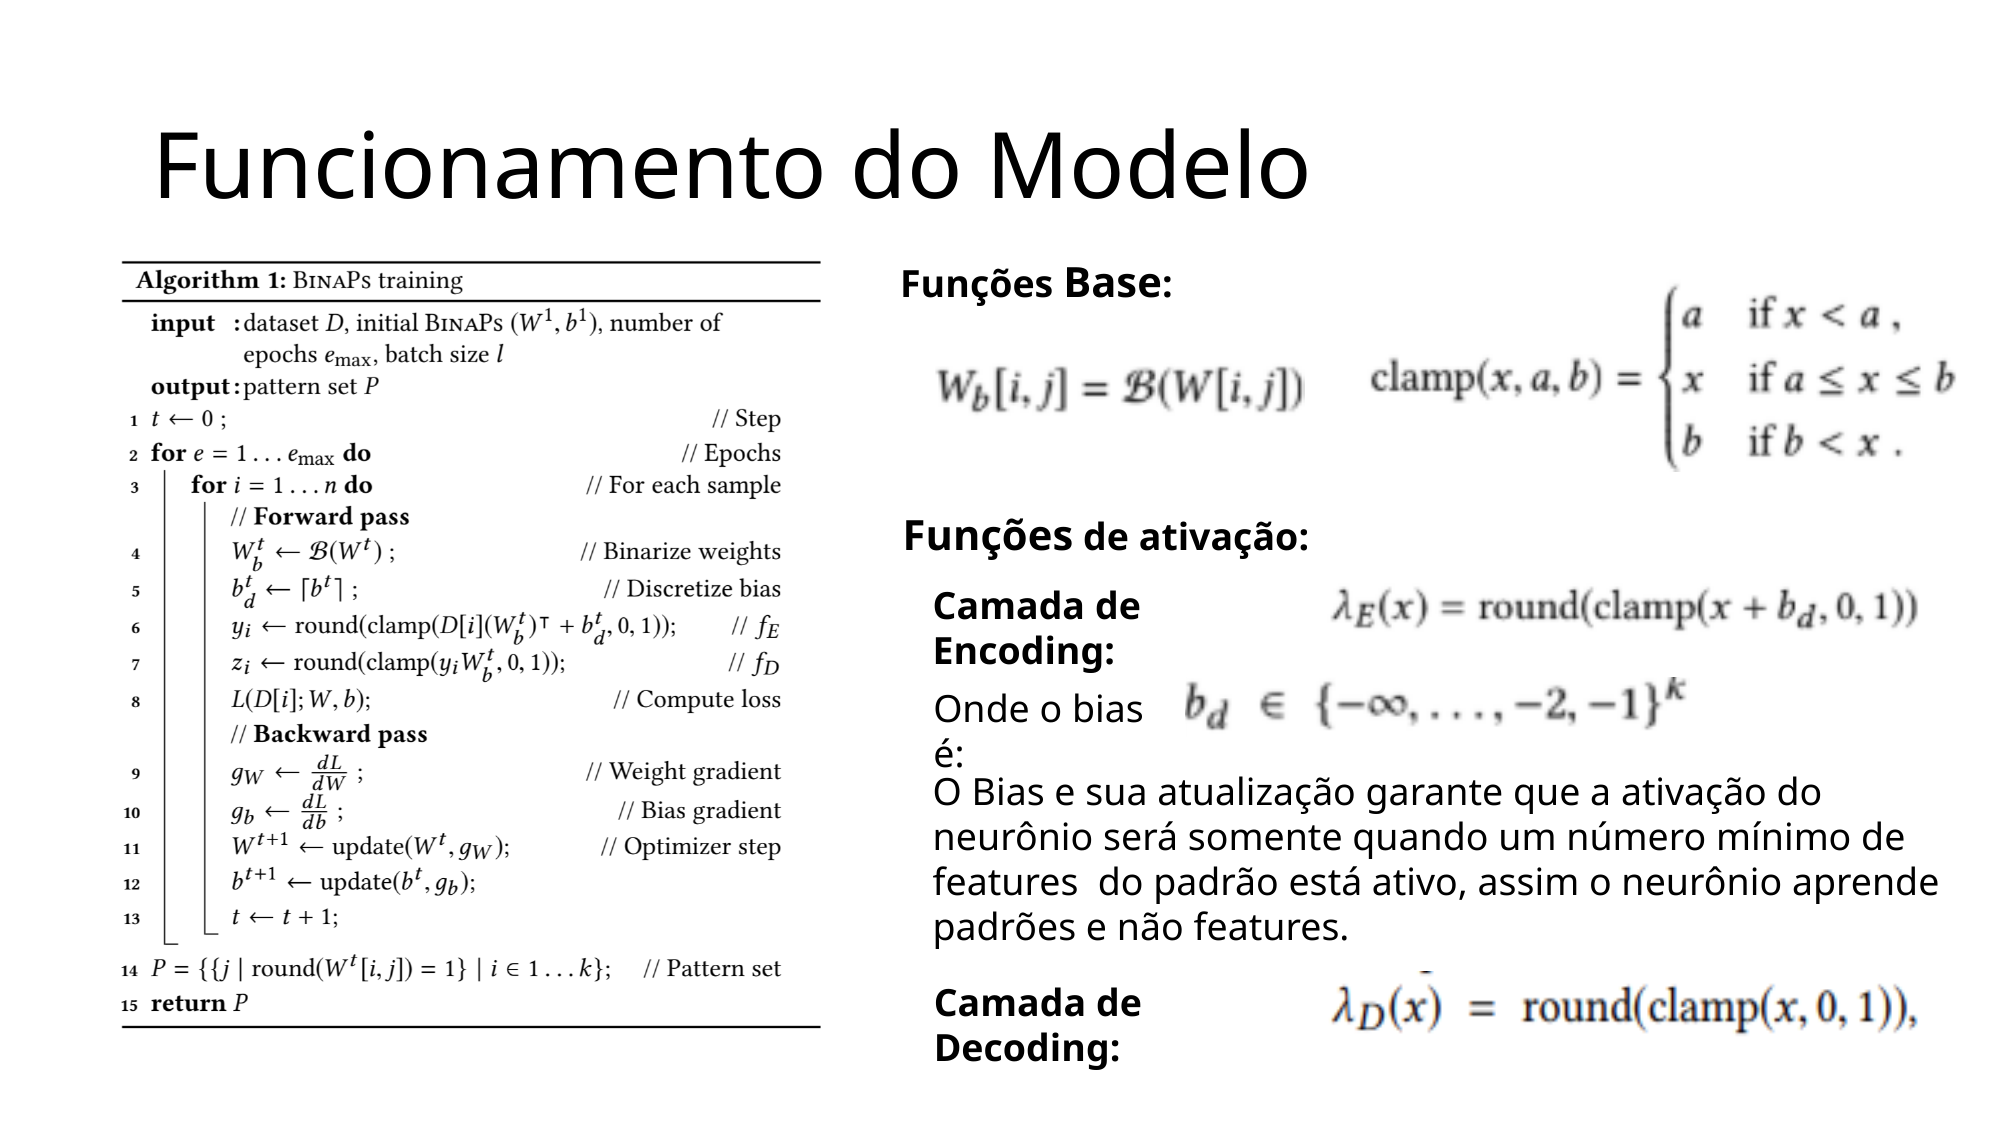

# Funcionamento do Modelo
Funções Base:
Funções de ativação:
Camada de Encoding:
Onde o bias é:
O Bias e sua atualização garante que a ativação do neurônio será somente quando um número mínimo de features  do padrão está ativo, assim o neurônio aprende padrões e não features.
Camada de Decoding: